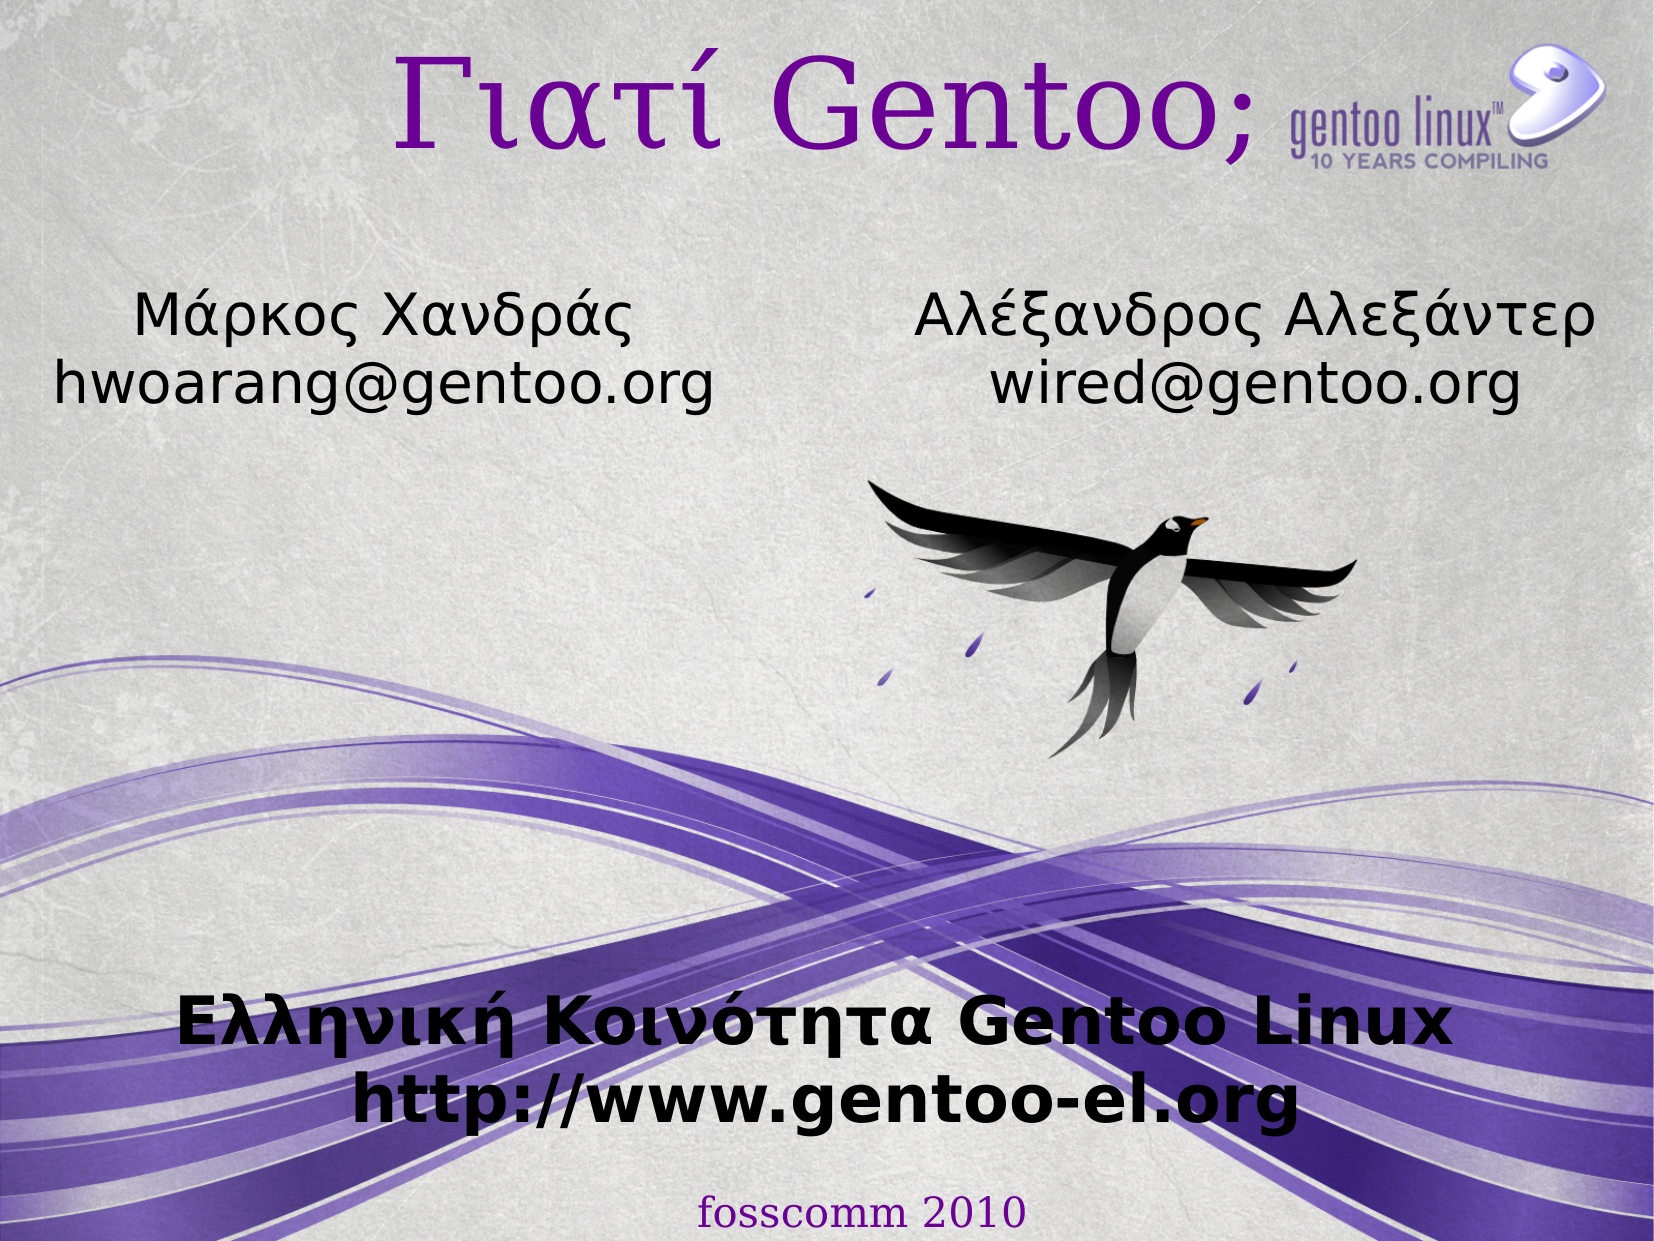

# Γιατί Gentoo;
Μάρκος Χανδράς
hwoarang@gentoo.org
Αλέξανδρος Αλεξάντερ
wired@gentoo.org
Ελληνική Κοινότητα Gentoo Linux
http://www.gentoo-el.org
fosscomm 2010